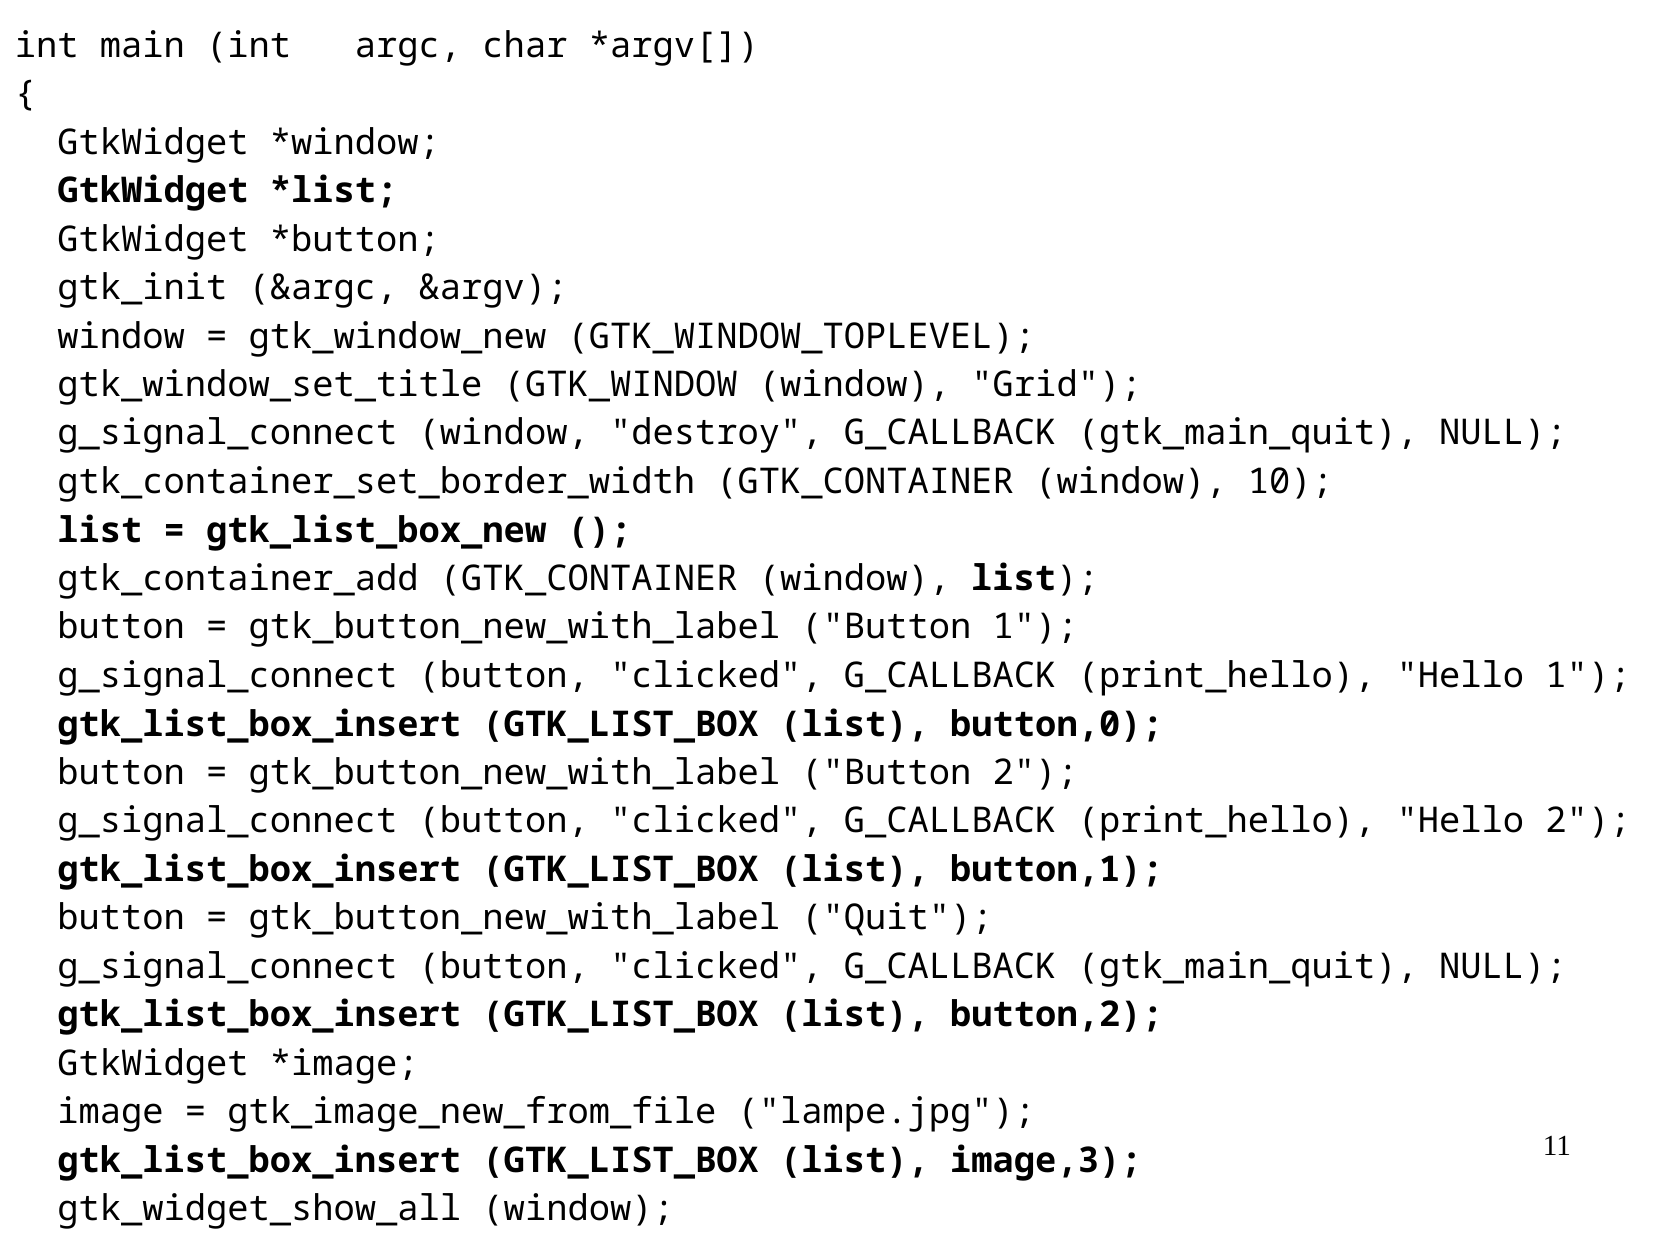

int main (int argc, char *argv[])
{
 GtkWidget *window;
 GtkWidget *list;
 GtkWidget *button;
 gtk_init (&argc, &argv);
 window = gtk_window_new (GTK_WINDOW_TOPLEVEL);
 gtk_window_set_title (GTK_WINDOW (window), "Grid");
 g_signal_connect (window, "destroy", G_CALLBACK (gtk_main_quit), NULL);
 gtk_container_set_border_width (GTK_CONTAINER (window), 10);
 list = gtk_list_box_new ();
 gtk_container_add (GTK_CONTAINER (window), list);
 button = gtk_button_new_with_label ("Button 1");
 g_signal_connect (button, "clicked", G_CALLBACK (print_hello), "Hello 1");
 gtk_list_box_insert (GTK_LIST_BOX (list), button,0);
 button = gtk_button_new_with_label ("Button 2");
 g_signal_connect (button, "clicked", G_CALLBACK (print_hello), "Hello 2");
 gtk_list_box_insert (GTK_LIST_BOX (list), button,1);
 button = gtk_button_new_with_label ("Quit");
 g_signal_connect (button, "clicked", G_CALLBACK (gtk_main_quit), NULL);
 gtk_list_box_insert (GTK_LIST_BOX (list), button,2);
 GtkWidget *image;
 image = gtk_image_new_from_file ("lampe.jpg");
 gtk_list_box_insert (GTK_LIST_BOX (list), image,3);
 gtk_widget_show_all (window);
 gtk_main ();
 return 0;
}
11